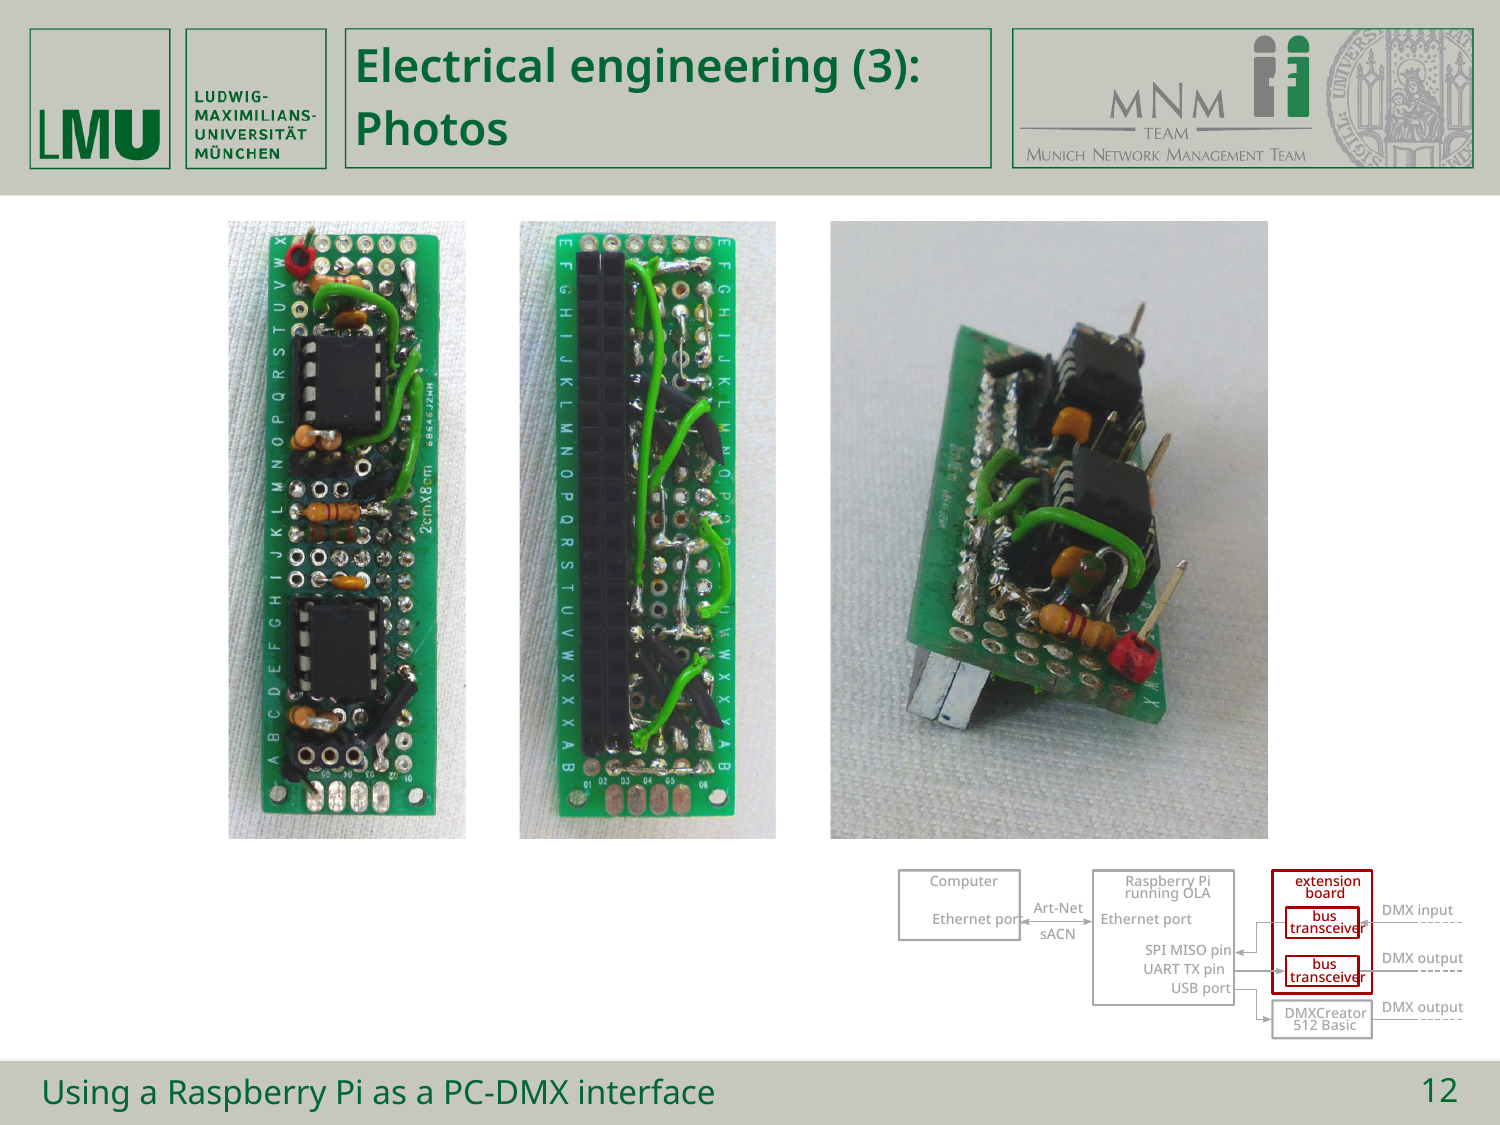

# Electrical engineering (3): Photos
PC-DMX interface with Raspberry Pi
12